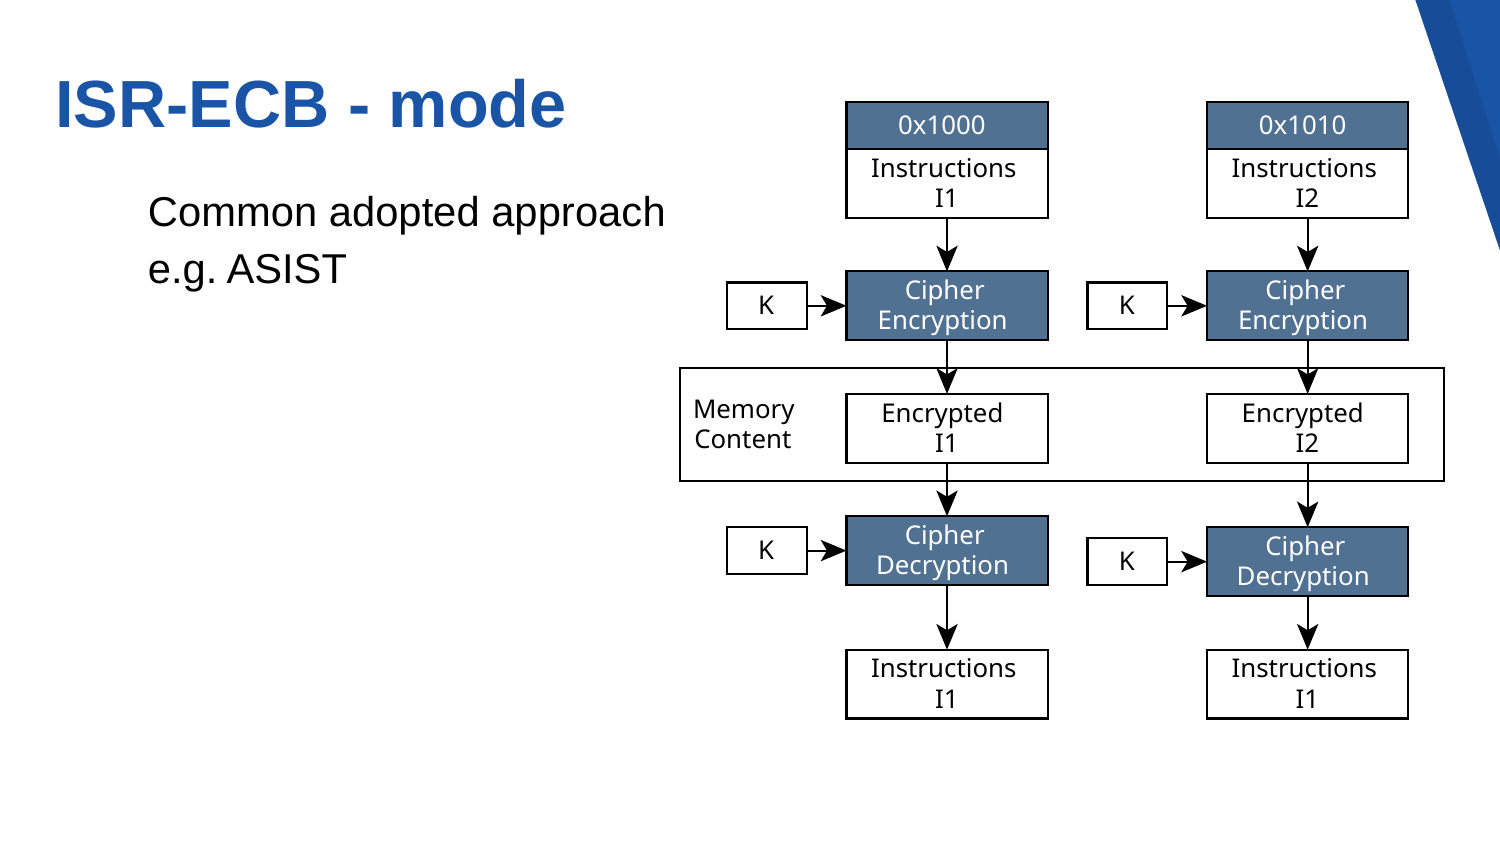

ISR-ECB - mode
# Common adopted approach
e.g. ASIST